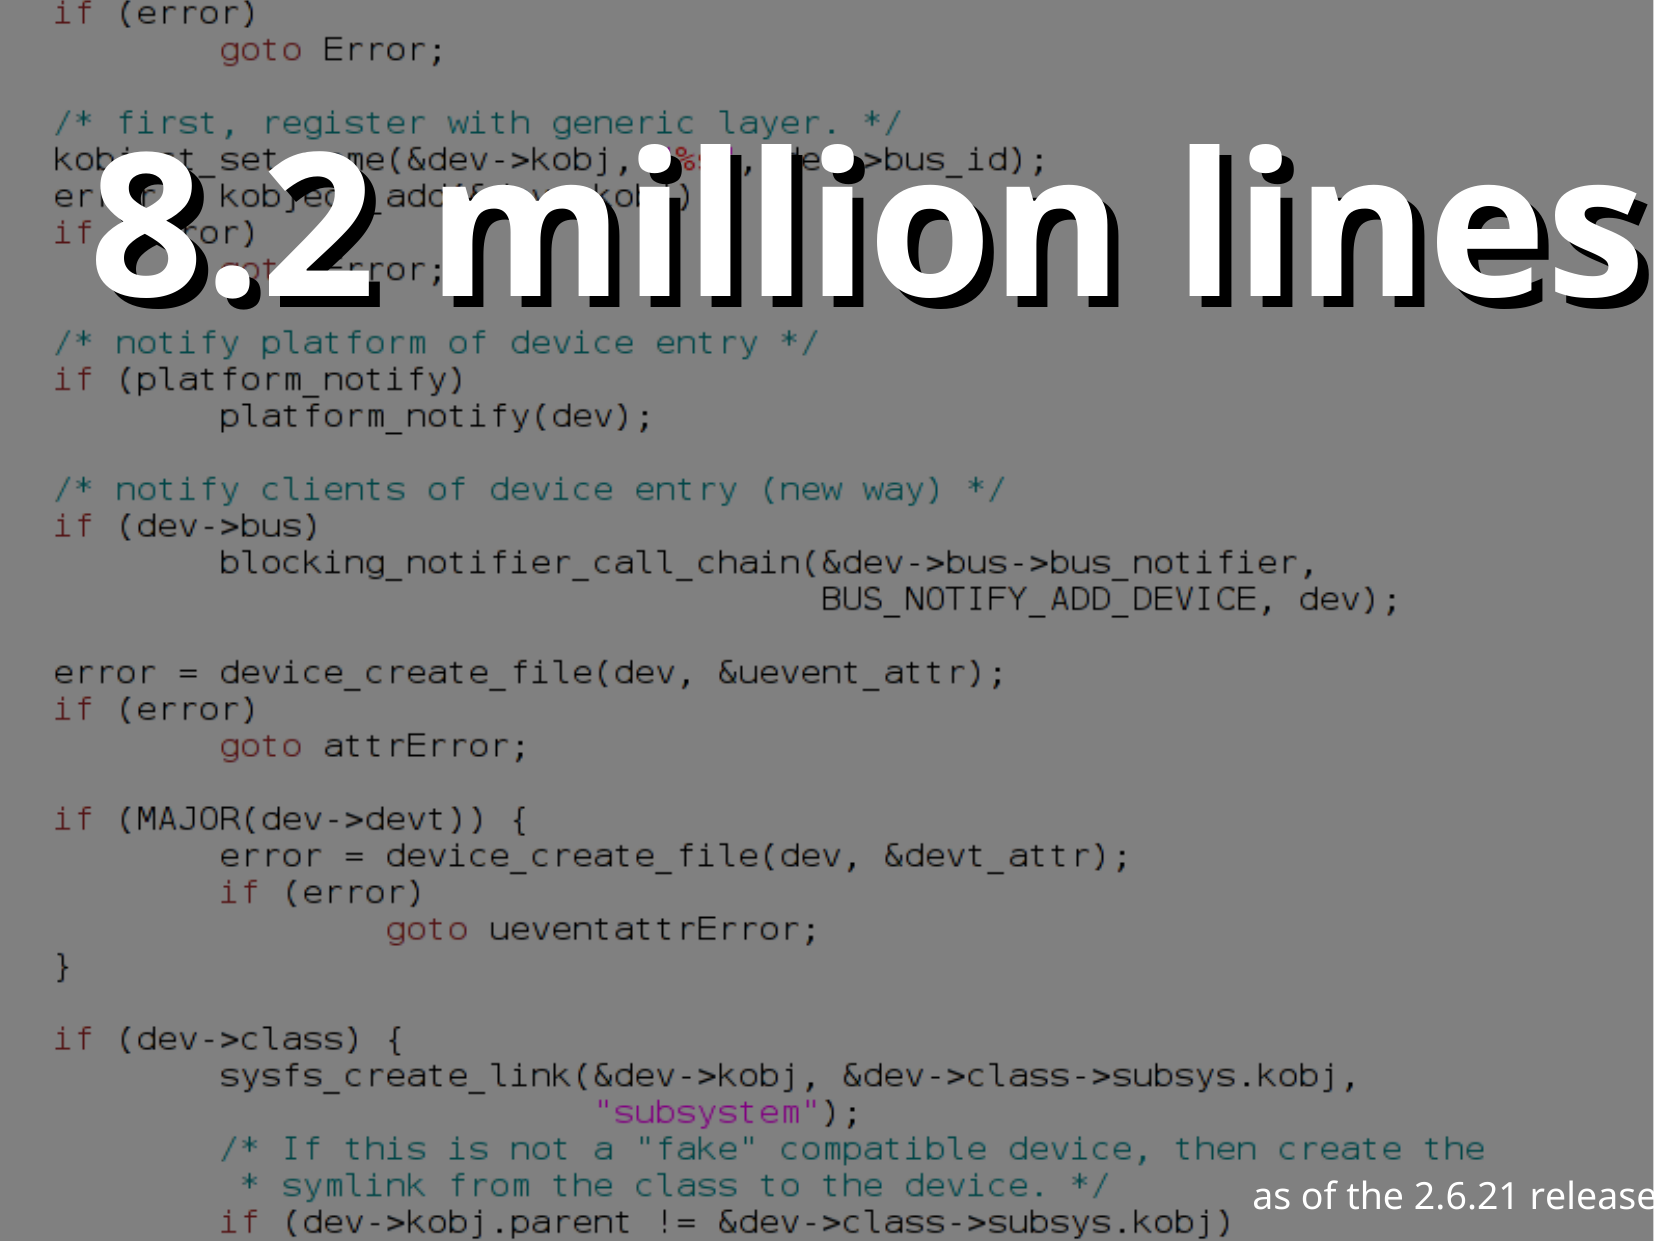

8.2 million lines
as of the 2.6.21 release